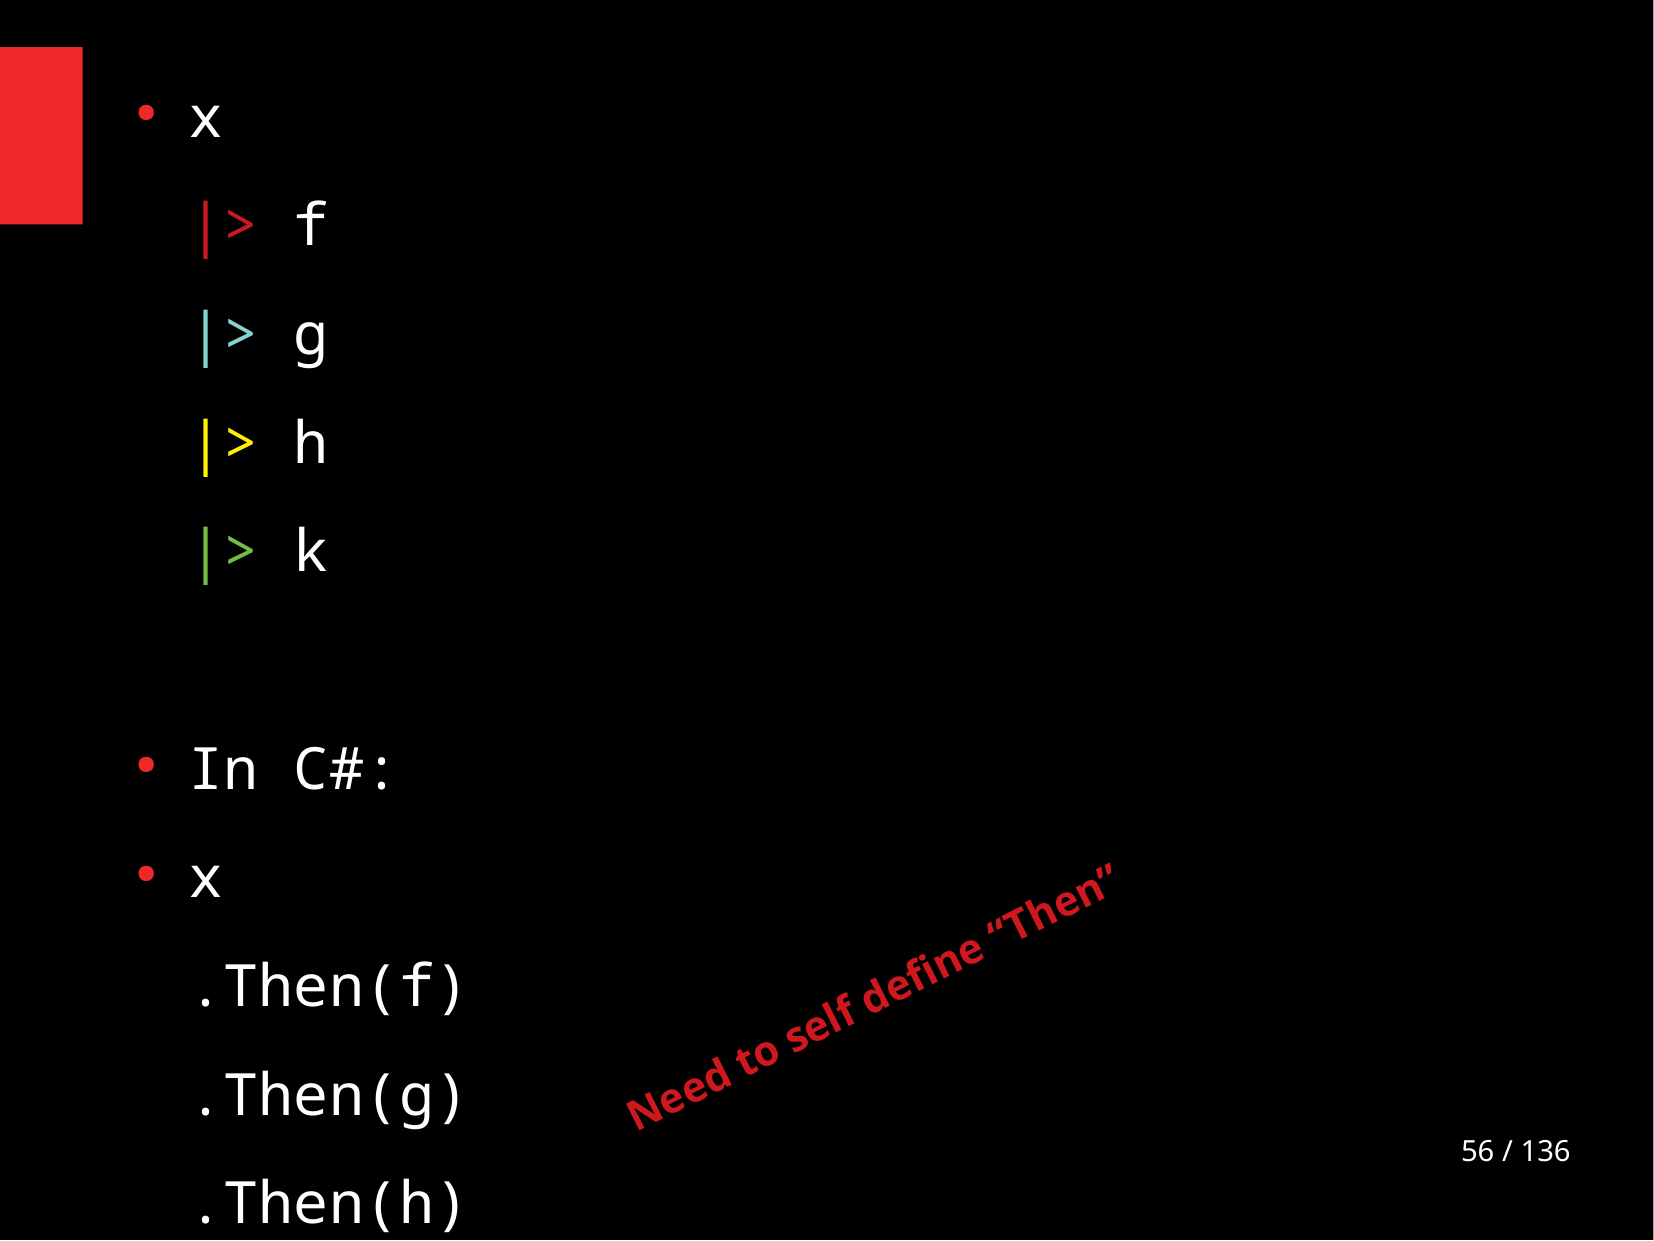

# x
|> f
|> g
|> h
|> k
In C#:
x
.Then(f)
.Then(g)
.Then(h)
.Then(k);
Need to self define “Then”
56